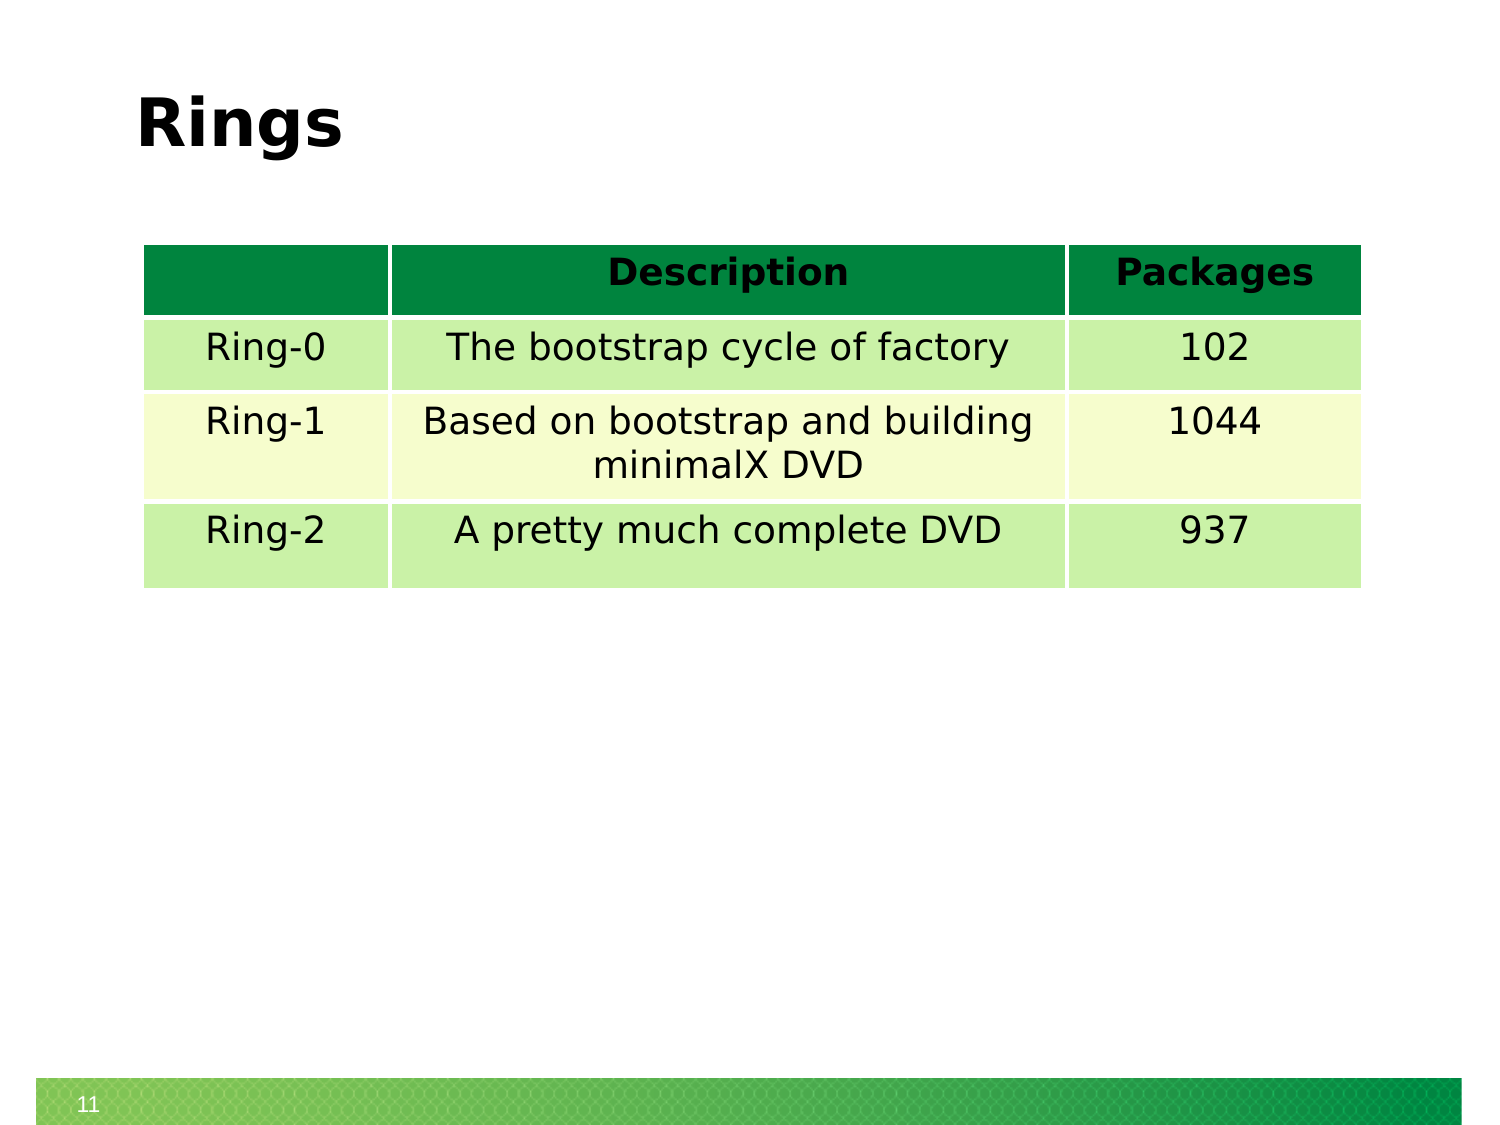

# Rings
| | Description | Packages |
| --- | --- | --- |
| Ring-0 | The bootstrap cycle of factory | 102 |
| Ring-1 | Based on bootstrap and building minimalX DVD | 1044 |
| Ring-2 | A pretty much complete DVD | 937 |